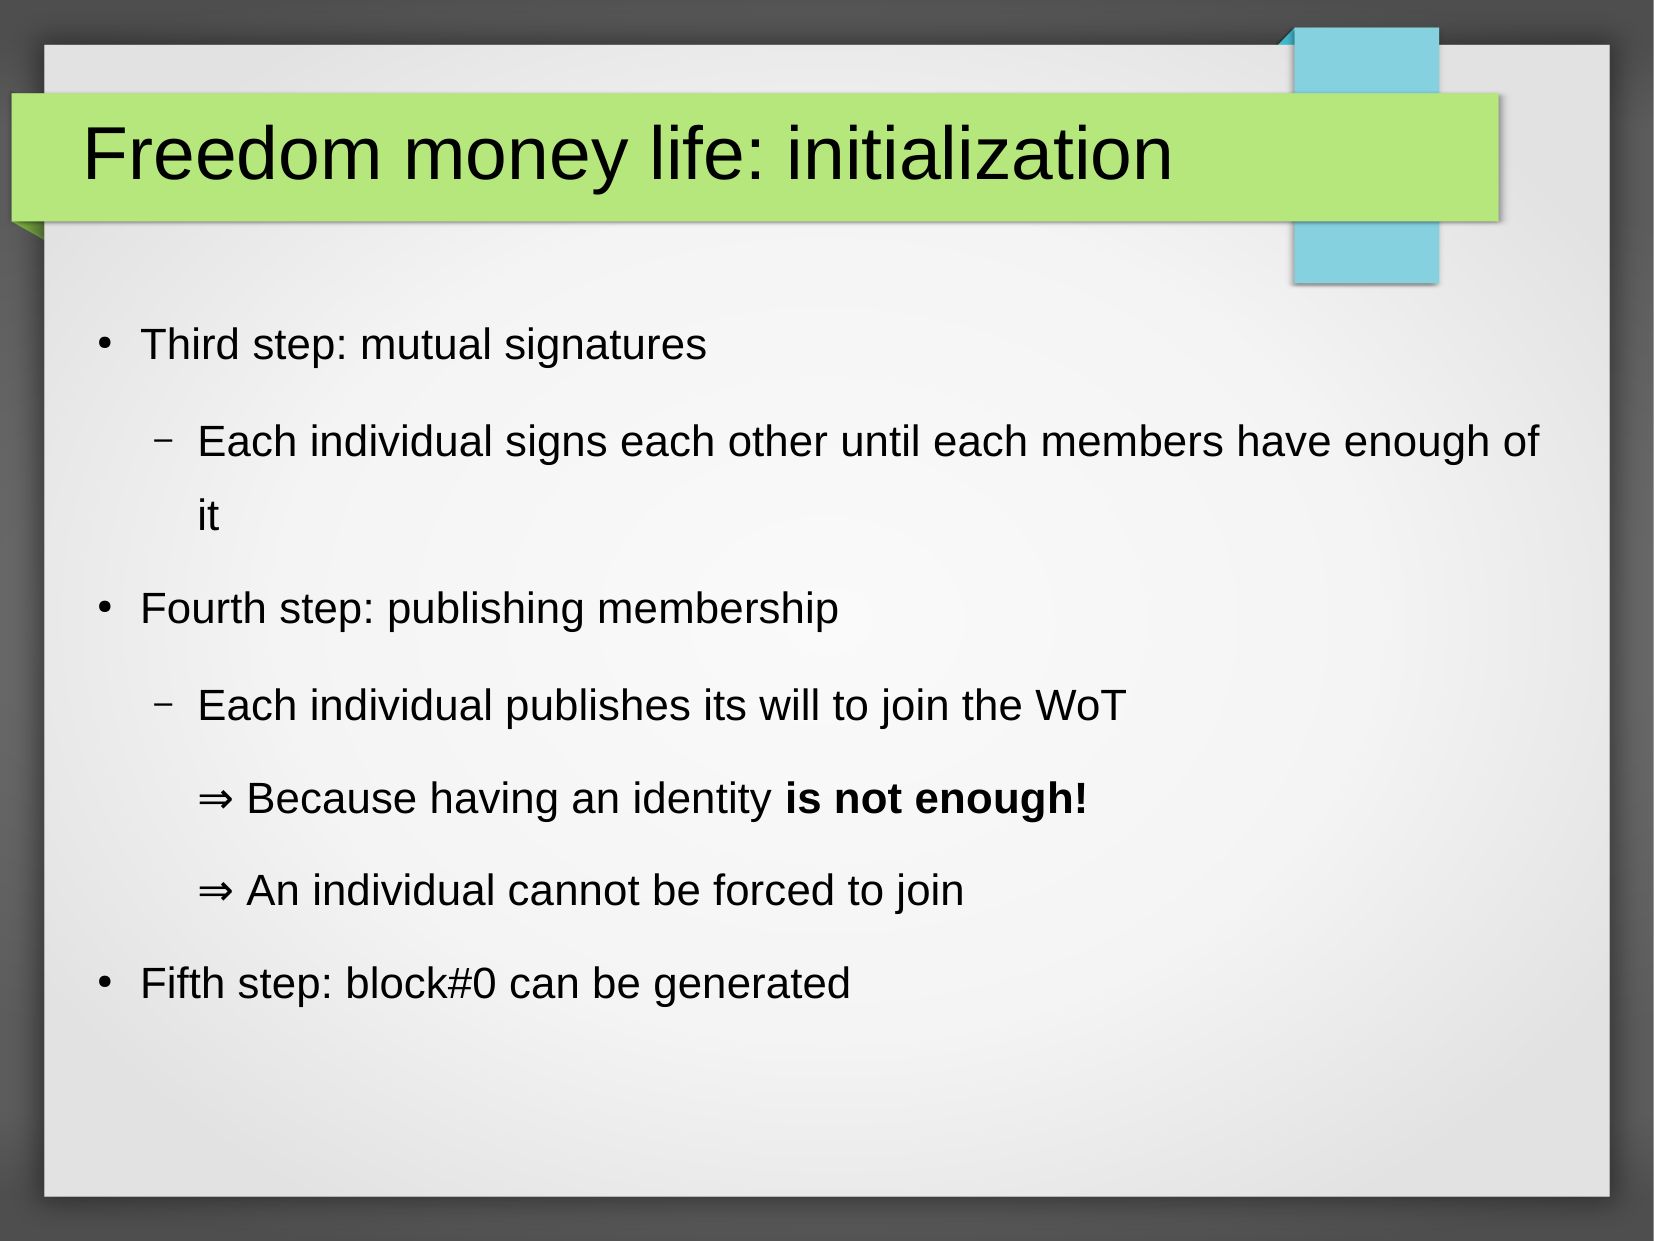

# Freedom money life: initialization
Third step: mutual signatures
Each individual signs each other until each members have enough of it
Fourth step: publishing membership
Each individual publishes its will to join the WoT
⇒ Because having an identity is not enough!
⇒ An individual cannot be forced to join
Fifth step: block#0 can be generated